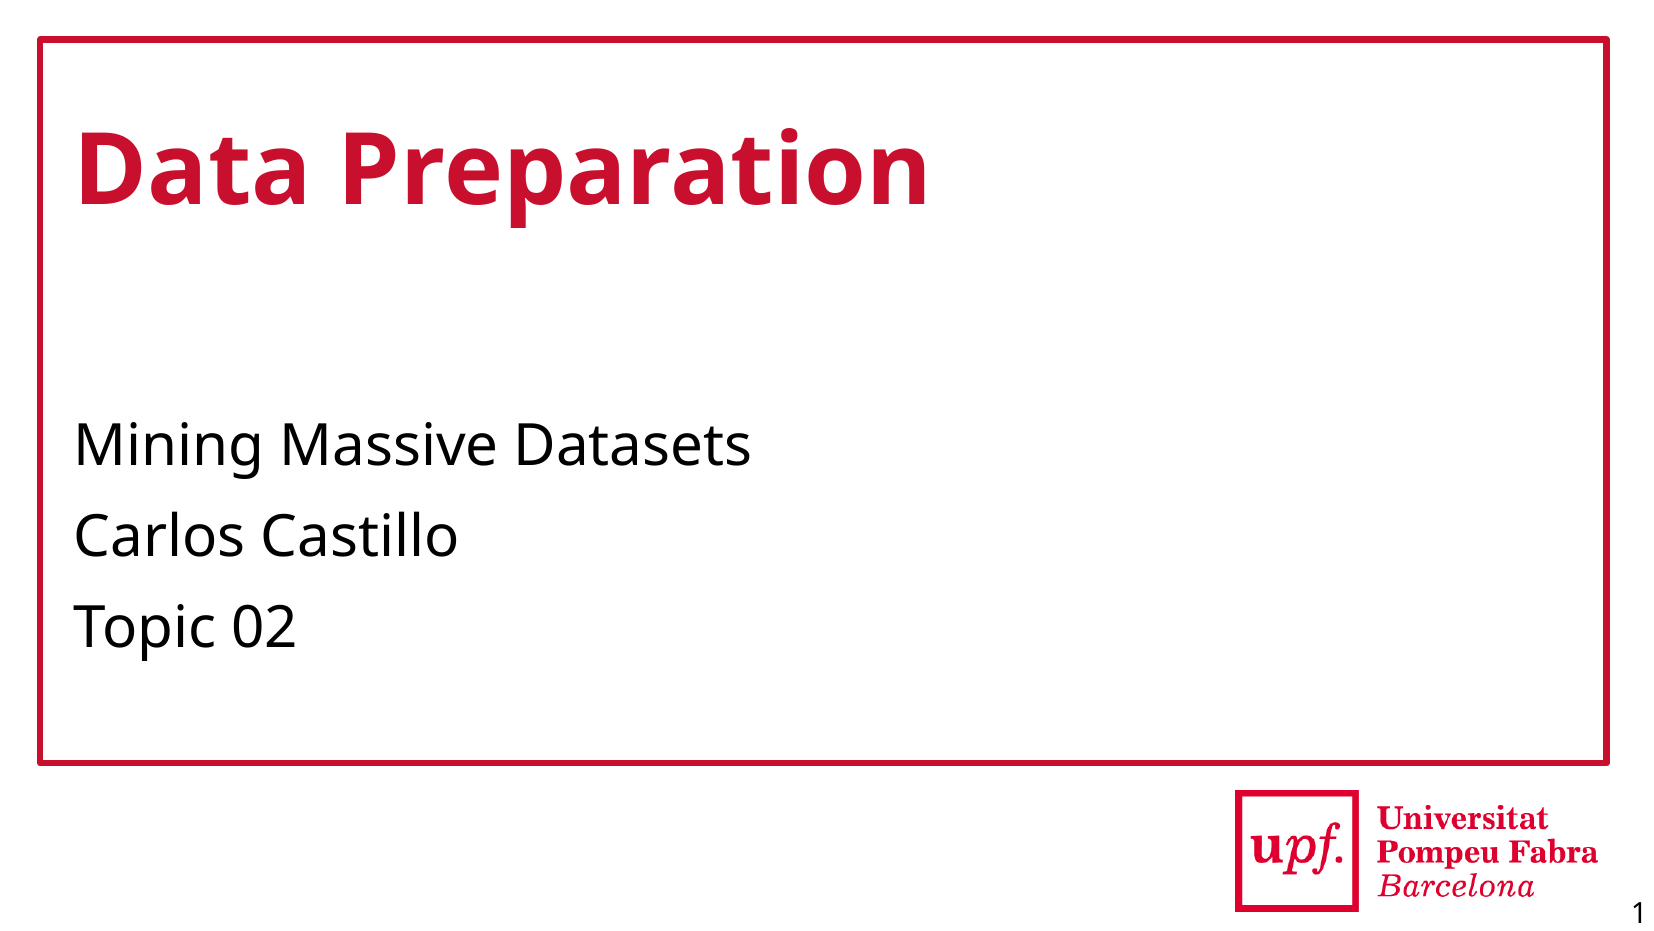

Data Preparation
Mining Massive Datasets
Carlos Castillo
Topic 02
1